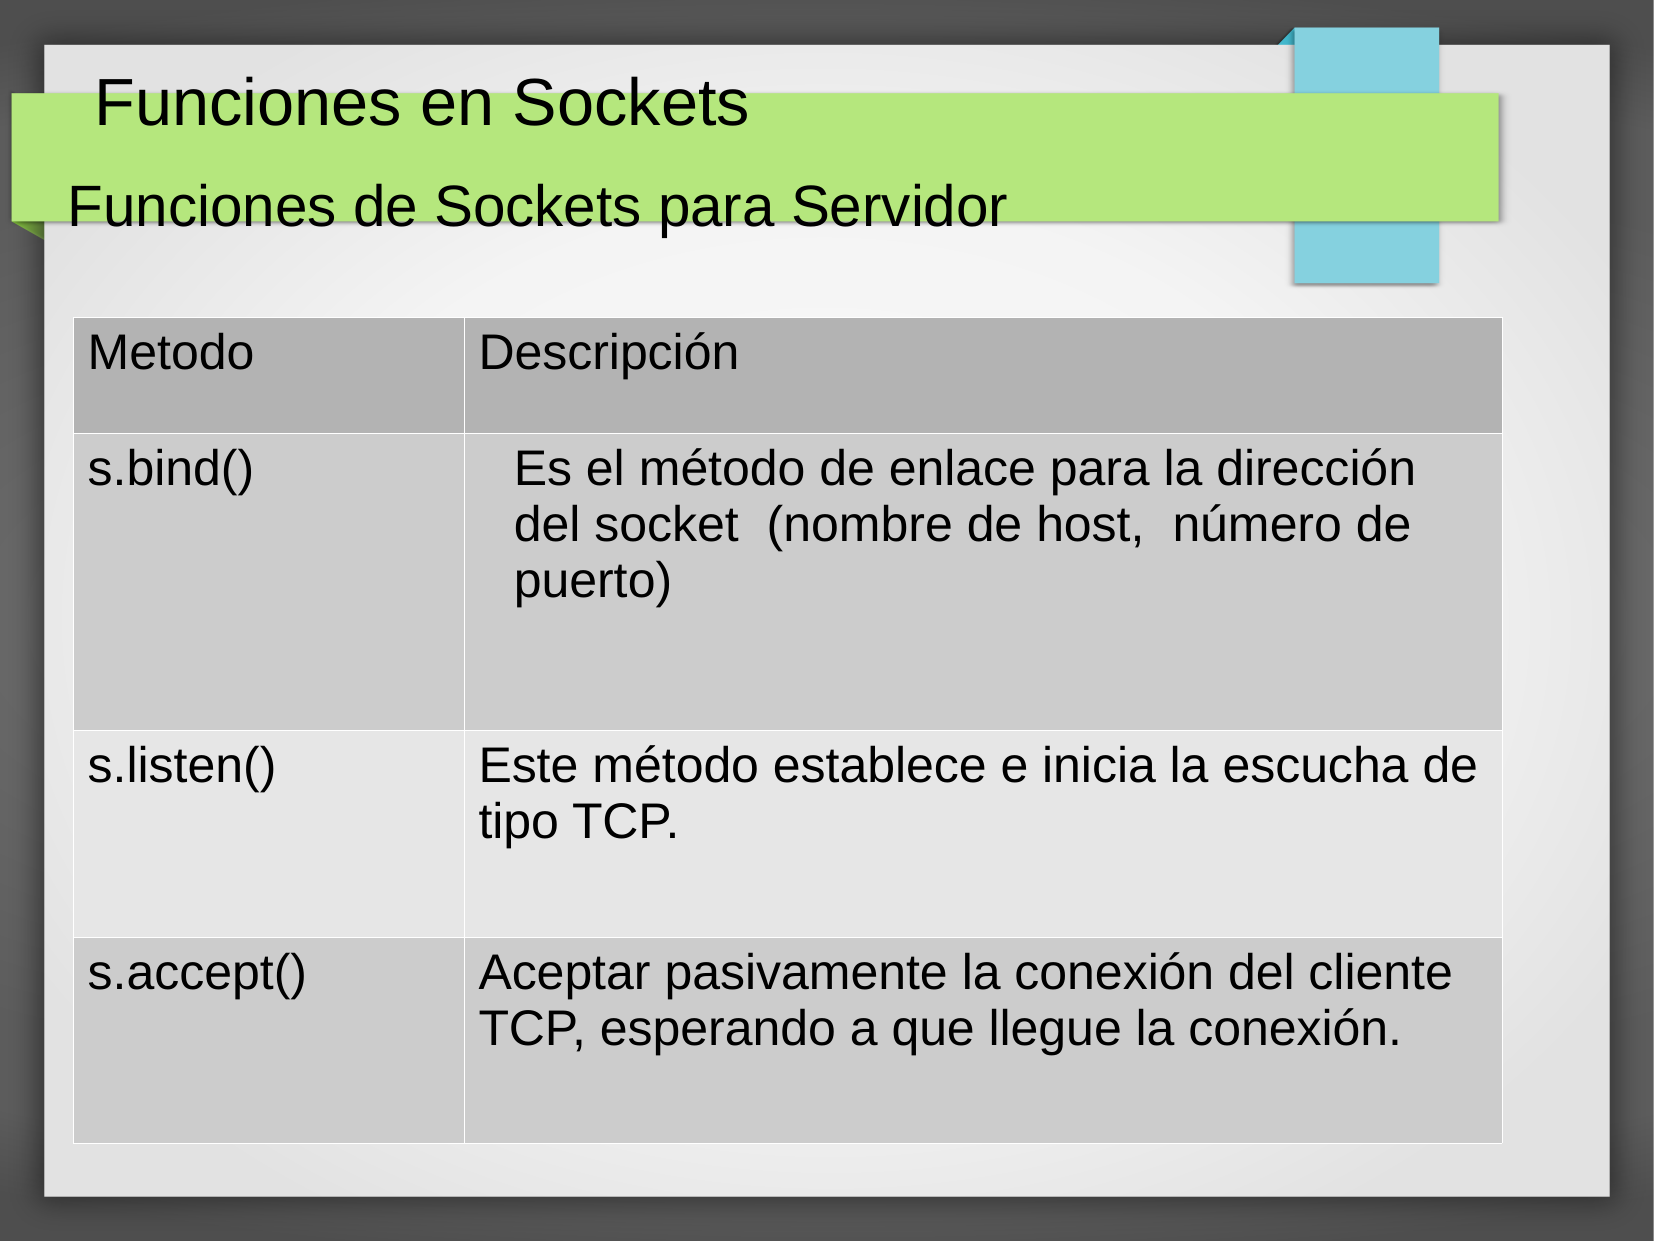

# Funciones en Sockets
Funciones de Sockets para Servidor
| Metodo | Descripción |
| --- | --- |
| s.bind() | Es el método de enlace para la dirección del socket (nombre de host, número de puerto) |
| s.listen() | Este método establece e inicia la escucha de tipo TCP. |
| s.accept() | Aceptar pasivamente la conexión del cliente TCP, esperando a que llegue la conexión. |